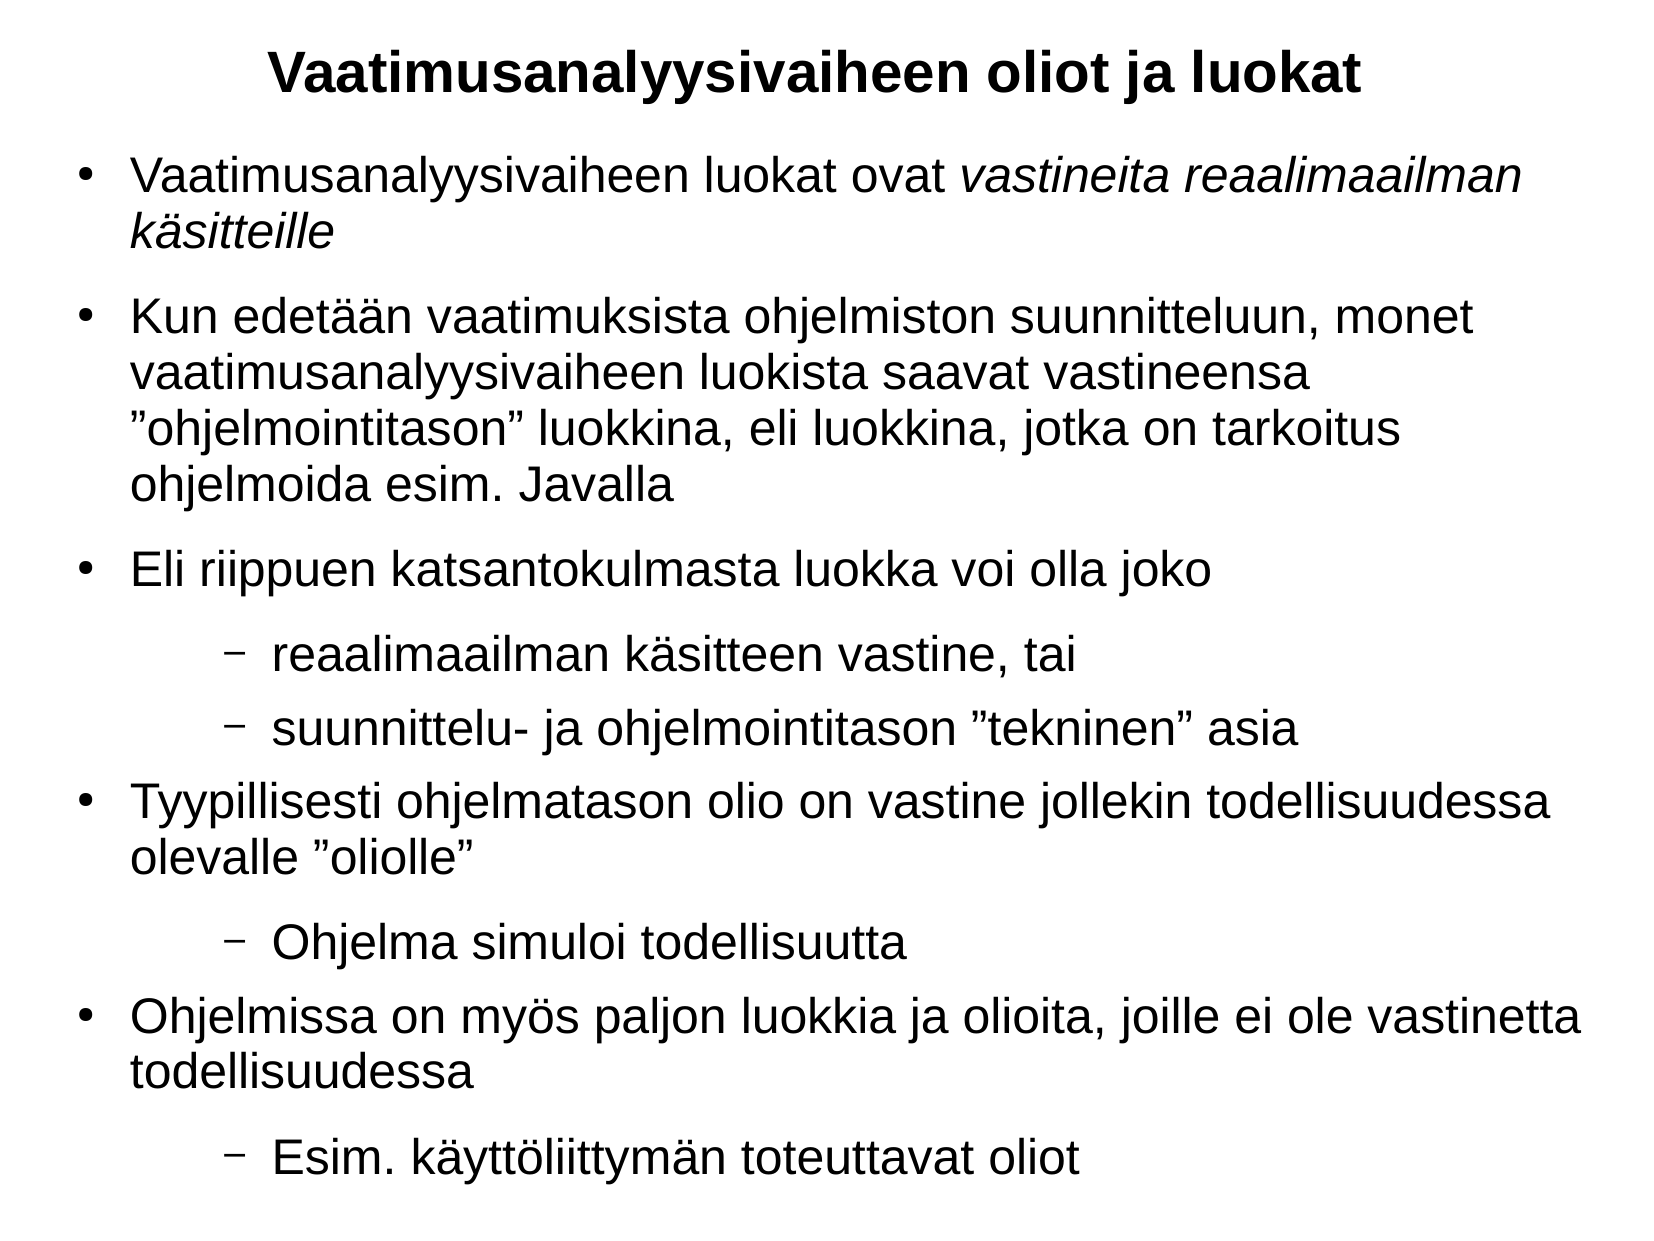

# Vaatimusanalyysivaiheen oliot ja luokat
Vaatimusanalyysivaiheen luokat ovat vastineita reaalimaailman käsitteille
Kun edetään vaatimuksista ohjelmiston suunnitteluun, monet vaatimusanalyysivaiheen luokista saavat vastineensa ”ohjelmointitason” luokkina, eli luokkina, jotka on tarkoitus ohjelmoida esim. Javalla
Eli riippuen katsantokulmasta luokka voi olla joko
reaalimaailman käsitteen vastine, tai
suunnittelu- ja ohjelmointitason ”tekninen” asia
Tyypillisesti ohjelmatason olio on vastine jollekin todellisuudessa olevalle ”oliolle”
Ohjelma simuloi todellisuutta
Ohjelmissa on myös paljon luokkia ja olioita, joille ei ole vastinetta todellisuudessa
Esim. käyttöliittymän toteuttavat oliot